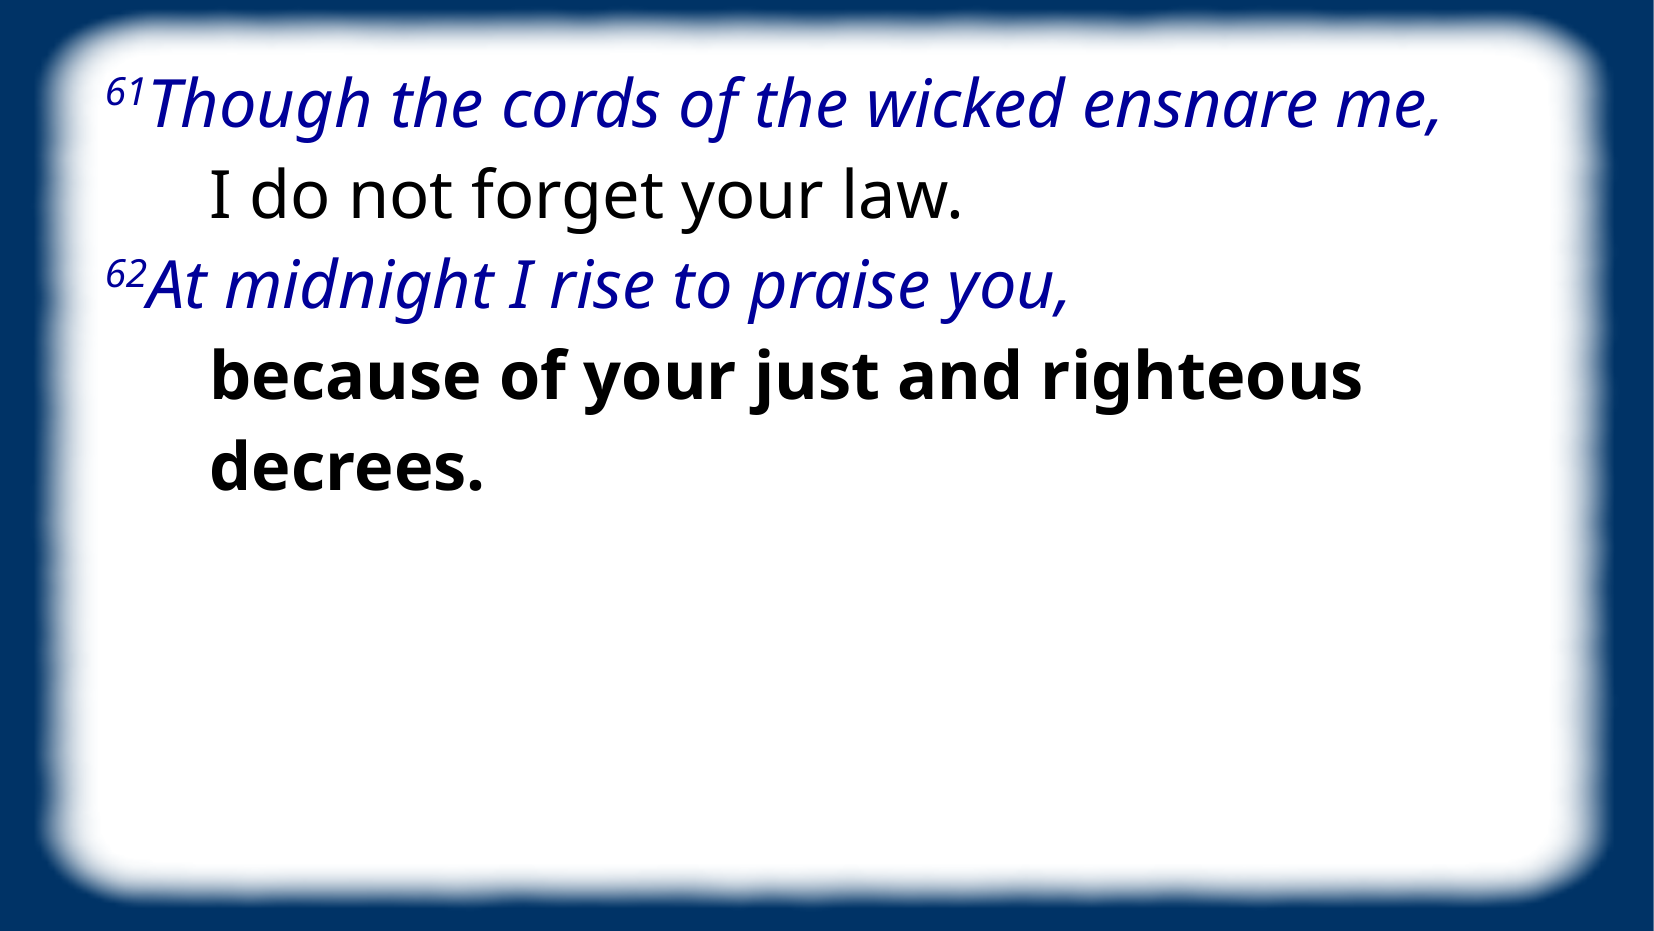

61Though the cords of the wicked ensnare me,
 I do not forget your law.
62At midnight I rise to praise you,
 because of your just and righteous
 decrees.